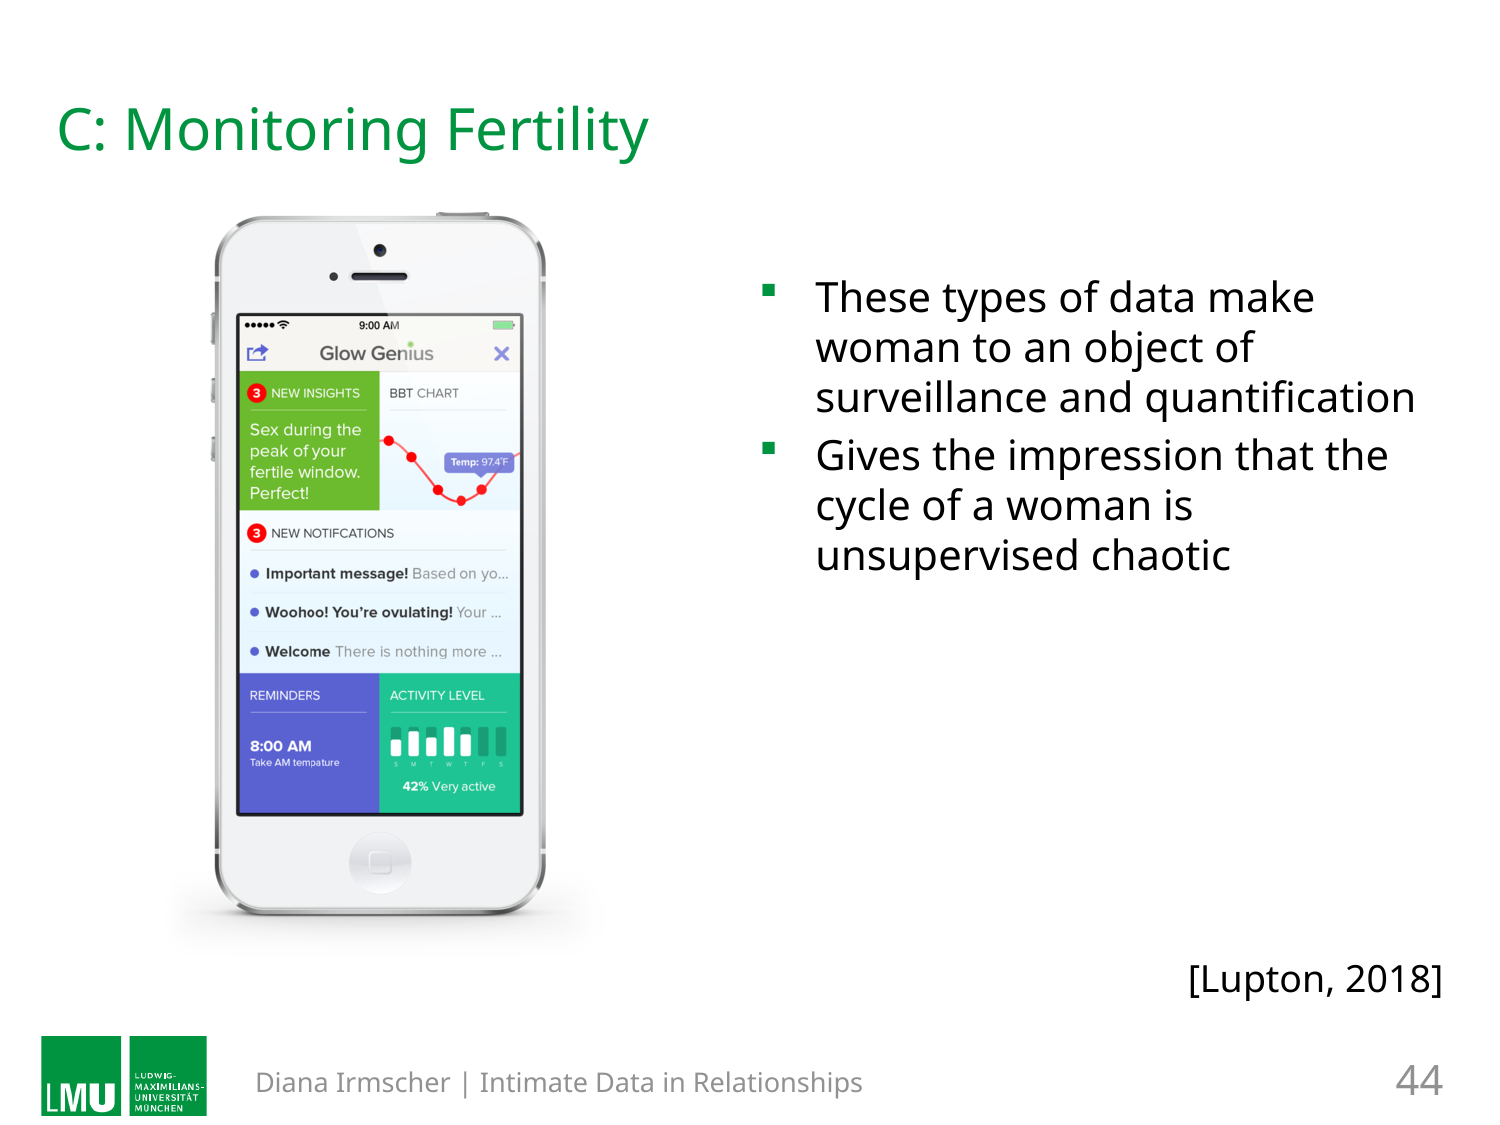

# C: Monitoring Fertility
These types of data make woman to an object of surveillance and quantification
Gives the impression that the cycle of a woman is unsupervised chaotic
[Lupton, 2018]
Diana Irmscher | Intimate Data in Relationships